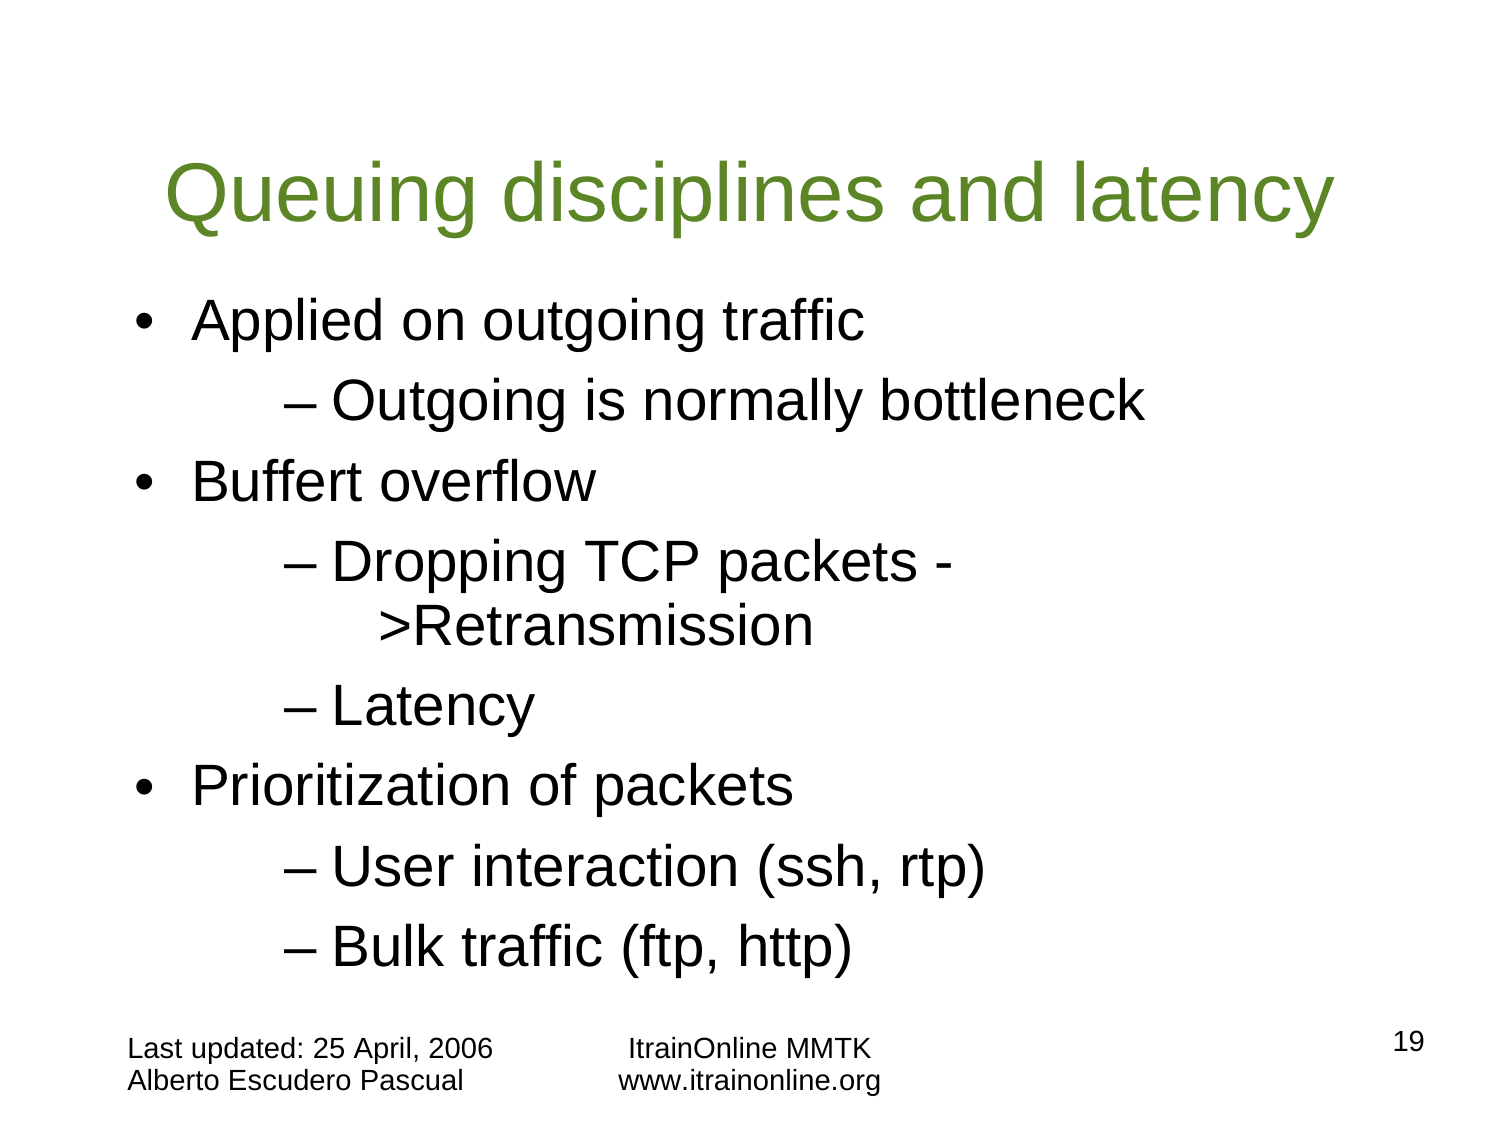

Queuing disciplines and latency
Applied on outgoing traffic
Outgoing is normally bottleneck
Buffert overflow
Dropping TCP packets ->Retransmission
Latency
Prioritization of packets
User interaction (ssh, rtp)
Bulk traffic (ftp, http)
19